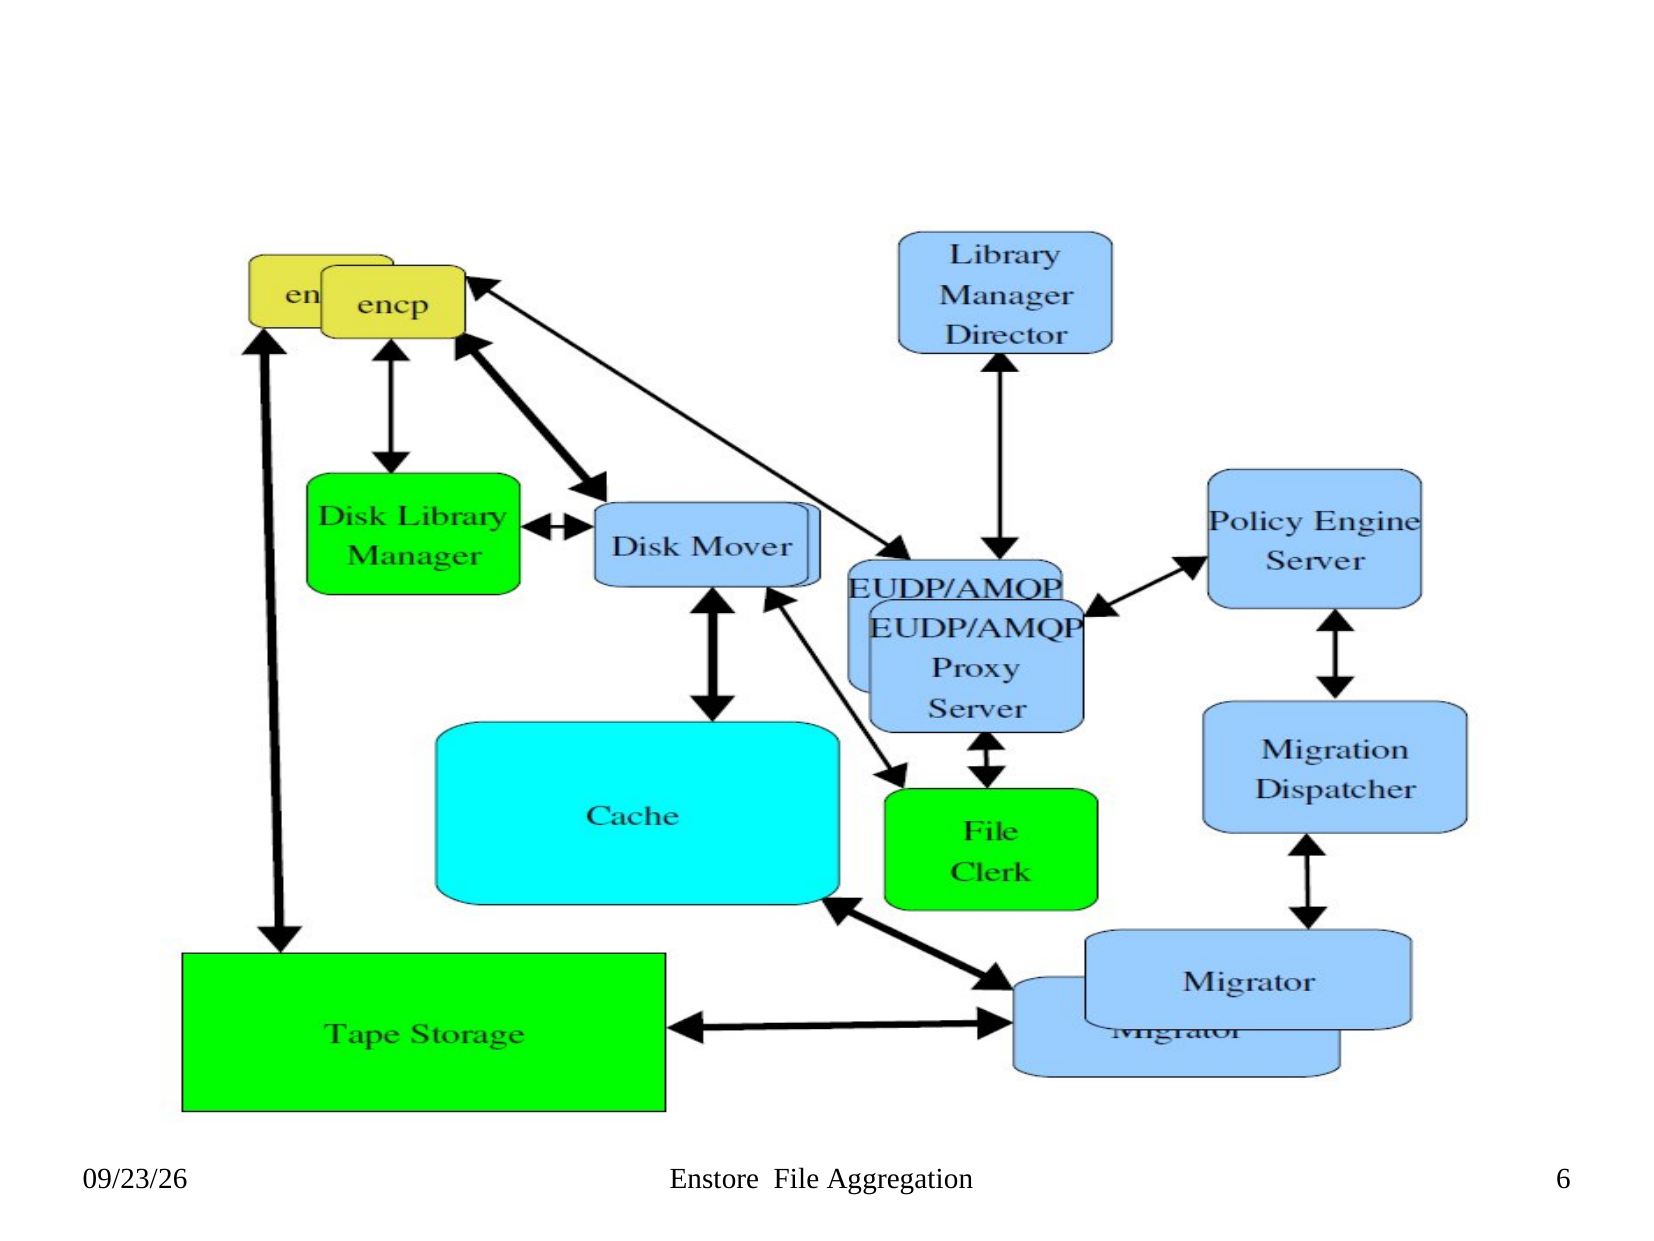

# Structure of integrated data caching and tape system using encp and disk movers.
Enstore File Aggregation
6